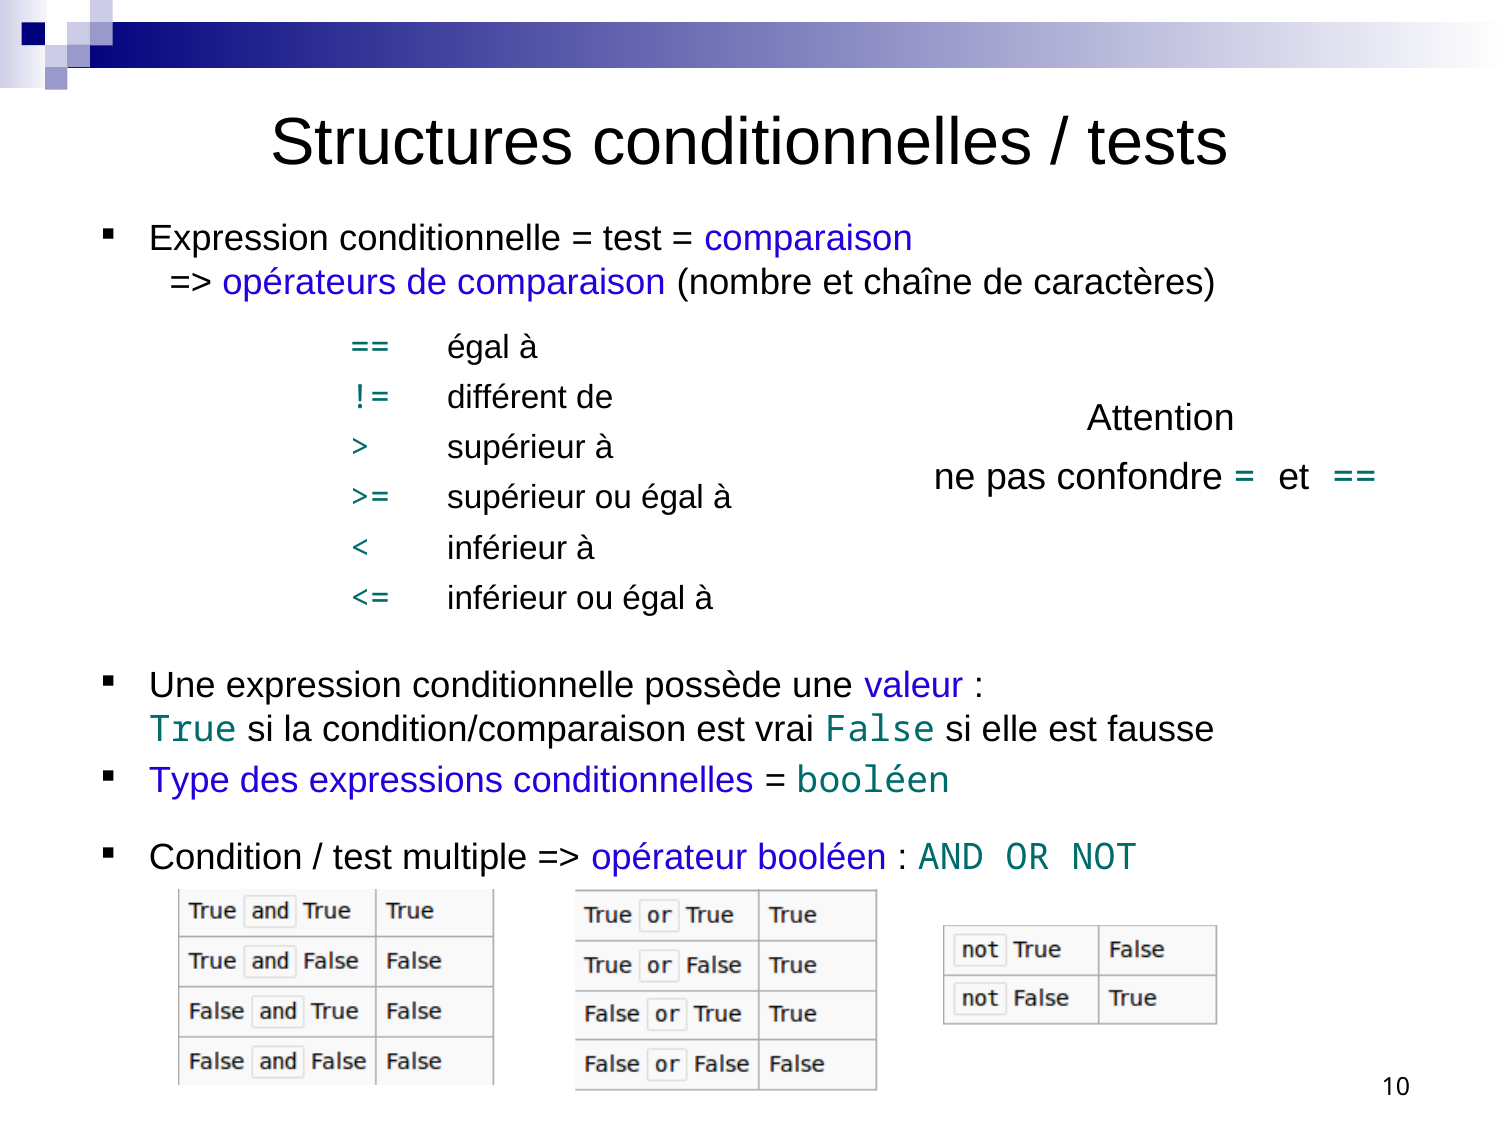

# Structures conditionnelles / tests
Expression conditionnelle = test = comparaison
	=> opérateurs de comparaison (nombre et chaîne de caractères)
Une expression conditionnelle possède une valeur :
True si la condition/comparaison est vrai False si elle est fausse
Type des expressions conditionnelles = booléen
Condition / test multiple => opérateur booléen : AND OR NOT
égal à
différent de
supérieur à
supérieur ou égal à
inférieur à
inférieur ou égal à
==
!=
>
>=
<
<=
Attention
ne pas confondre = et ==
10